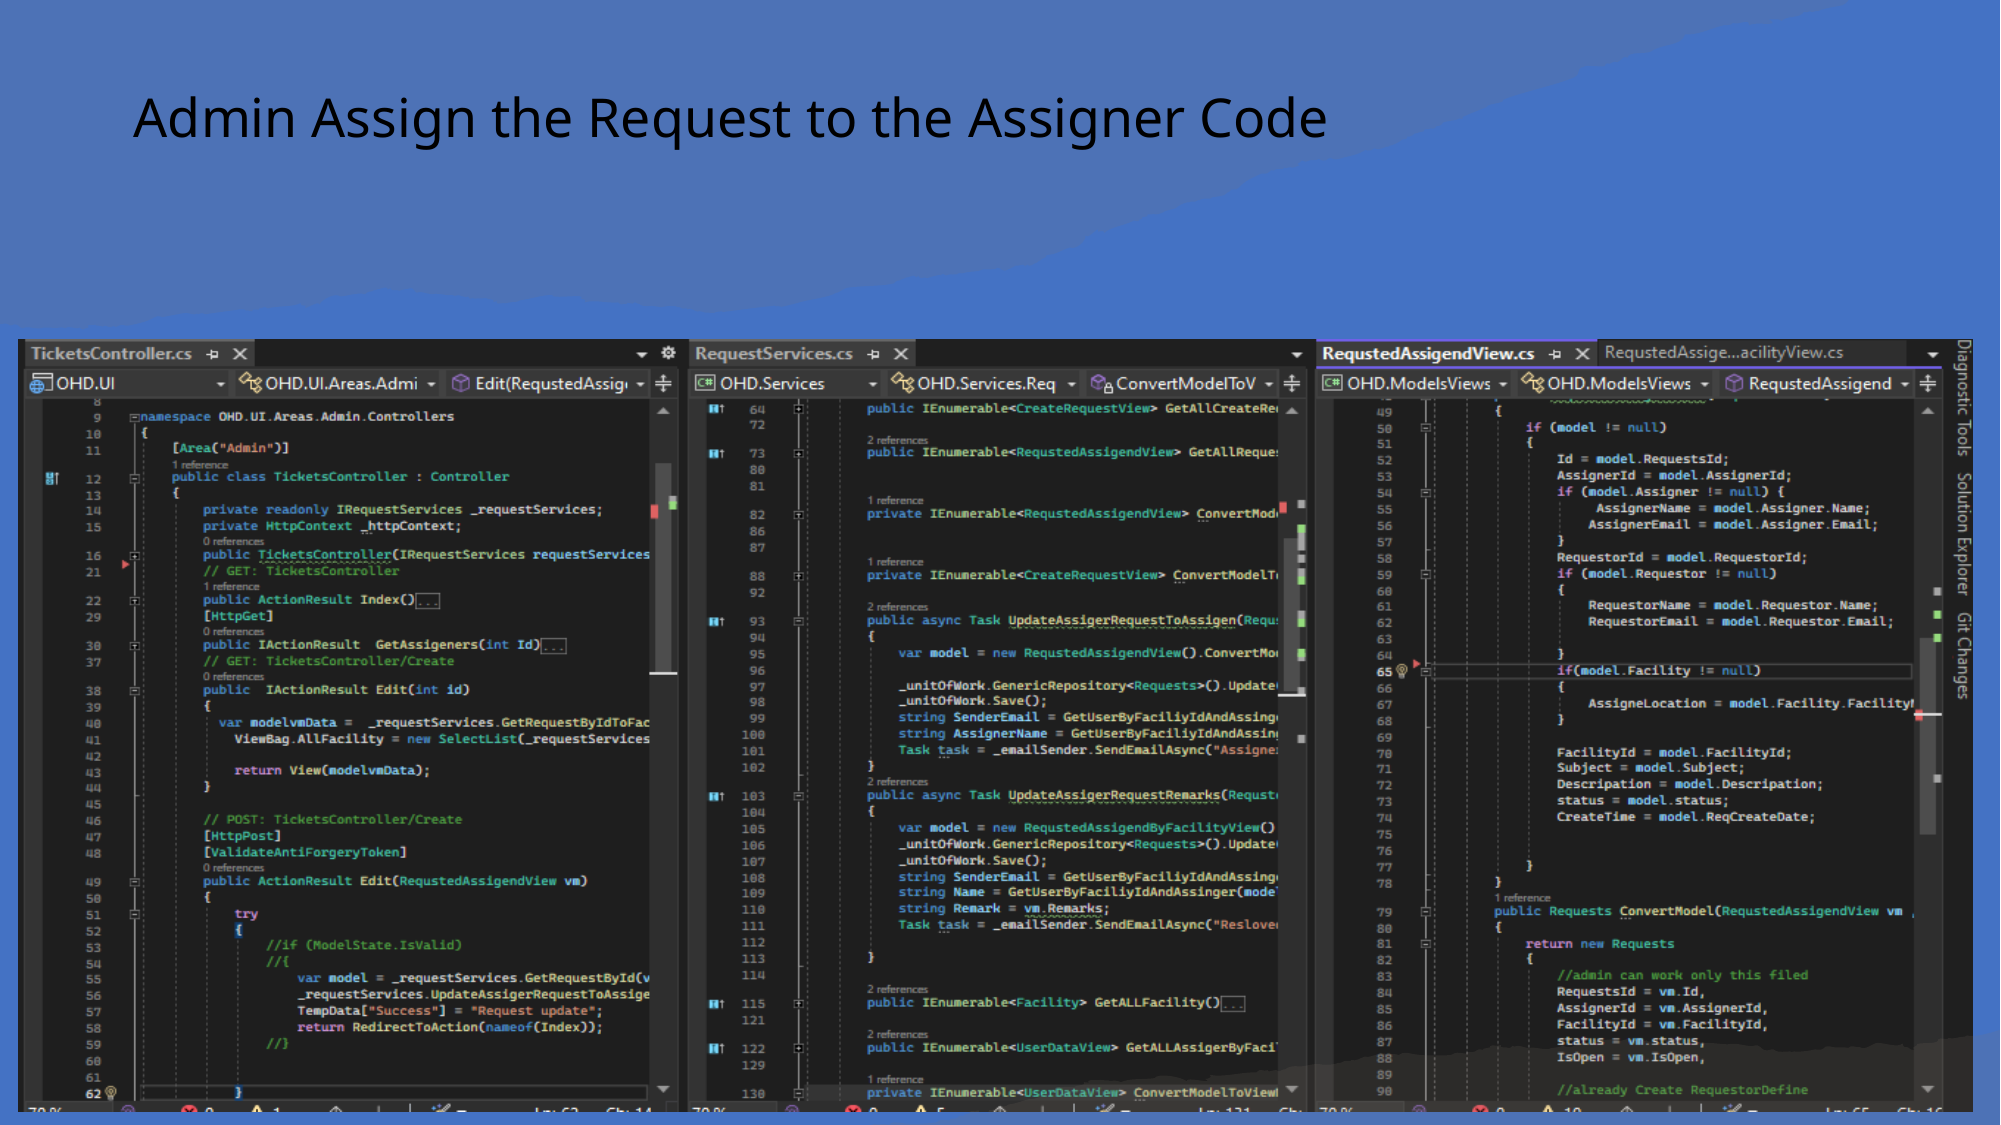

# Admin Assign the Request to the Assigner Code